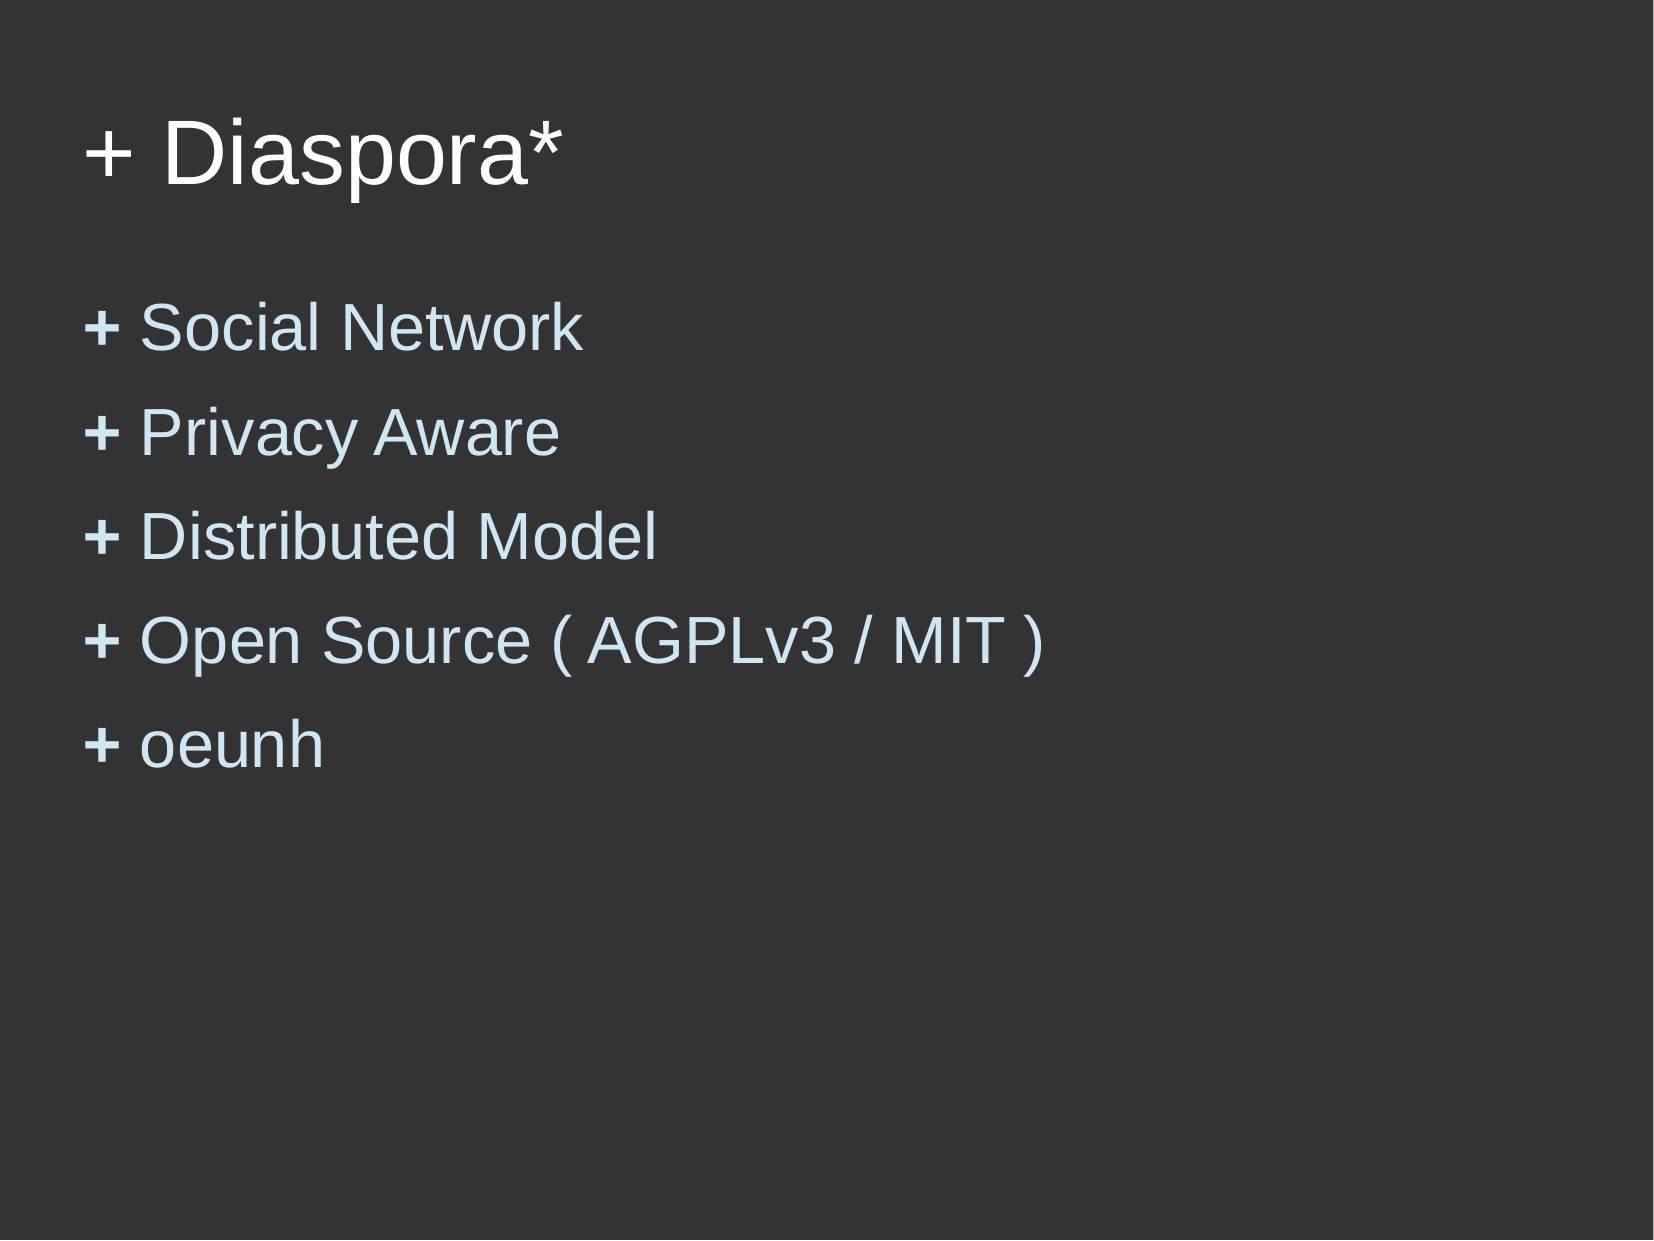

# + Diaspora*
+ Social Network
+ Privacy Aware
+ Distributed Model
+ Open Source ( AGPLv3 / MIT )
+ oeunh